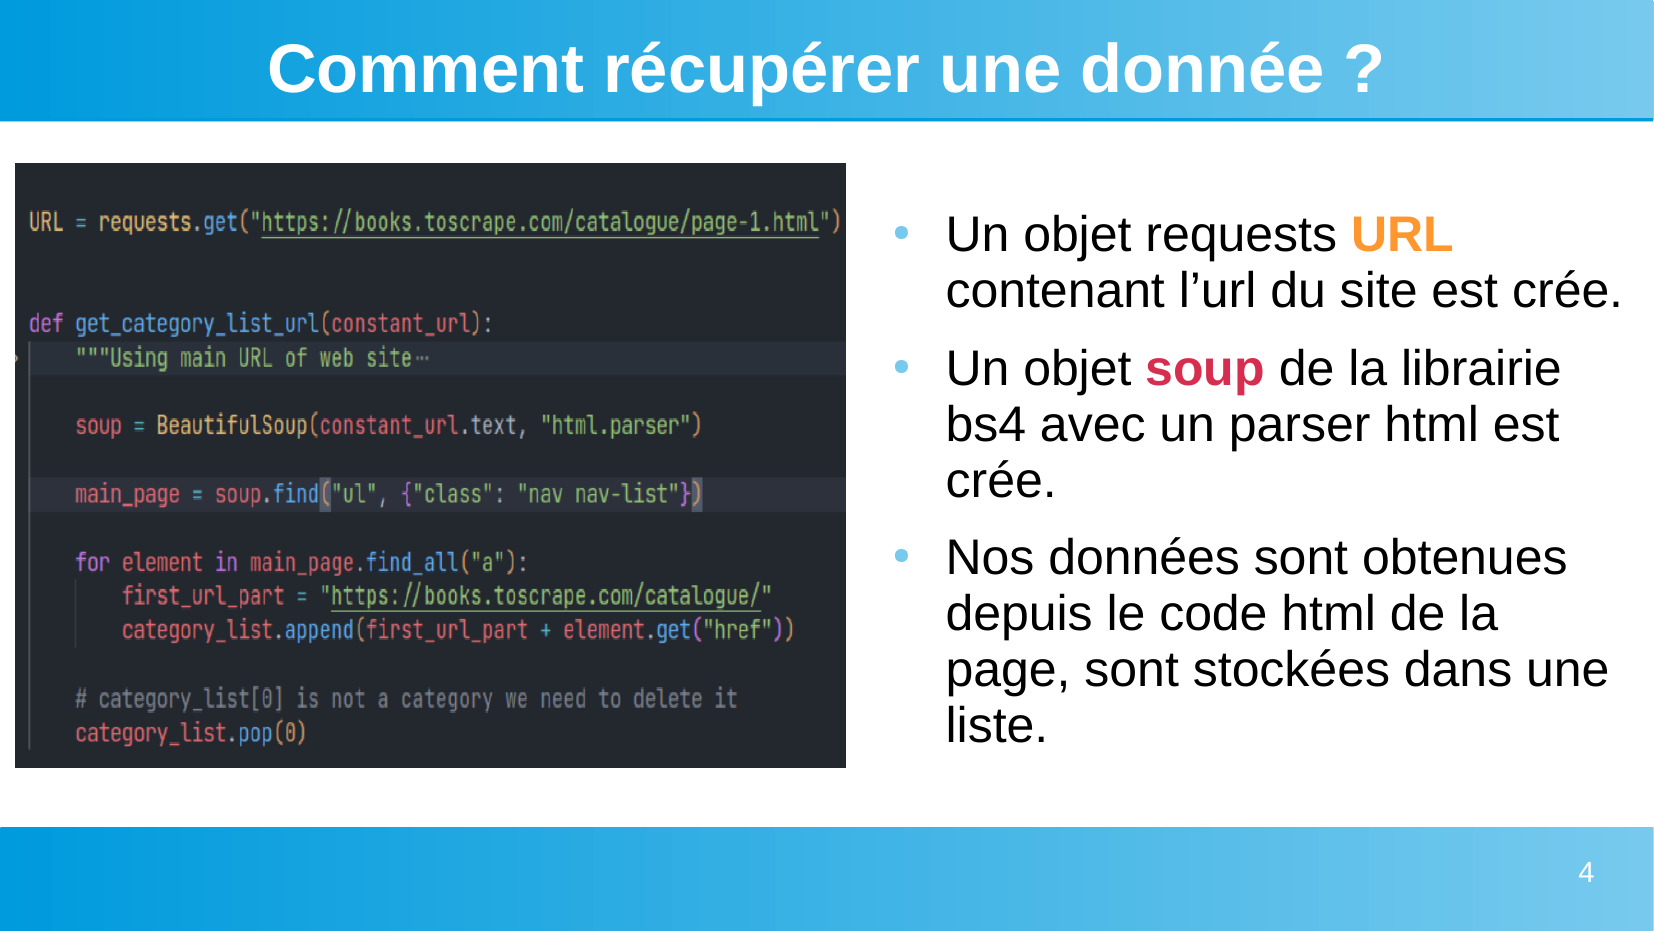

# Comment récupérer une donnée ?
Un objet requests URL contenant l’url du site est crée.
Un objet soup de la librairie bs4 avec un parser html est crée.
Nos données sont obtenues depuis le code html de la page, sont stockées dans une liste.
4